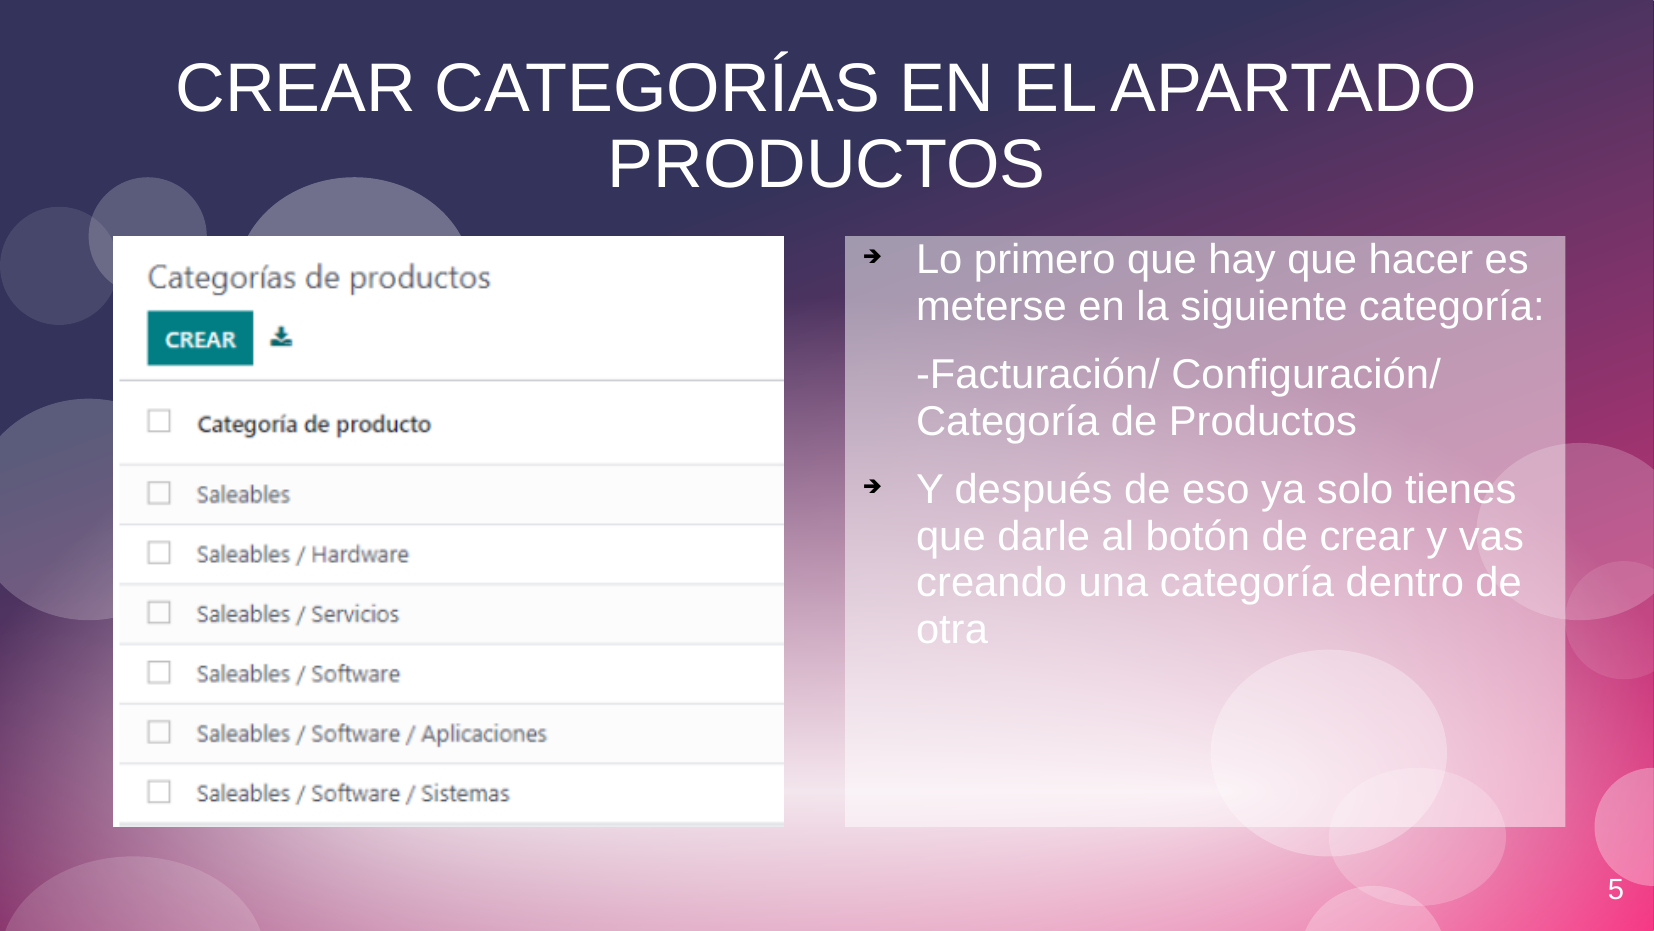

# CREAR CATEGORÍAS EN EL APARTADO PRODUCTOS
Lo primero que hay que hacer es meterse en la siguiente categoría:
-Facturación/ Configuración/ Categoría de Productos
Y después de eso ya solo tienes que darle al botón de crear y vas creando una categoría dentro de otra